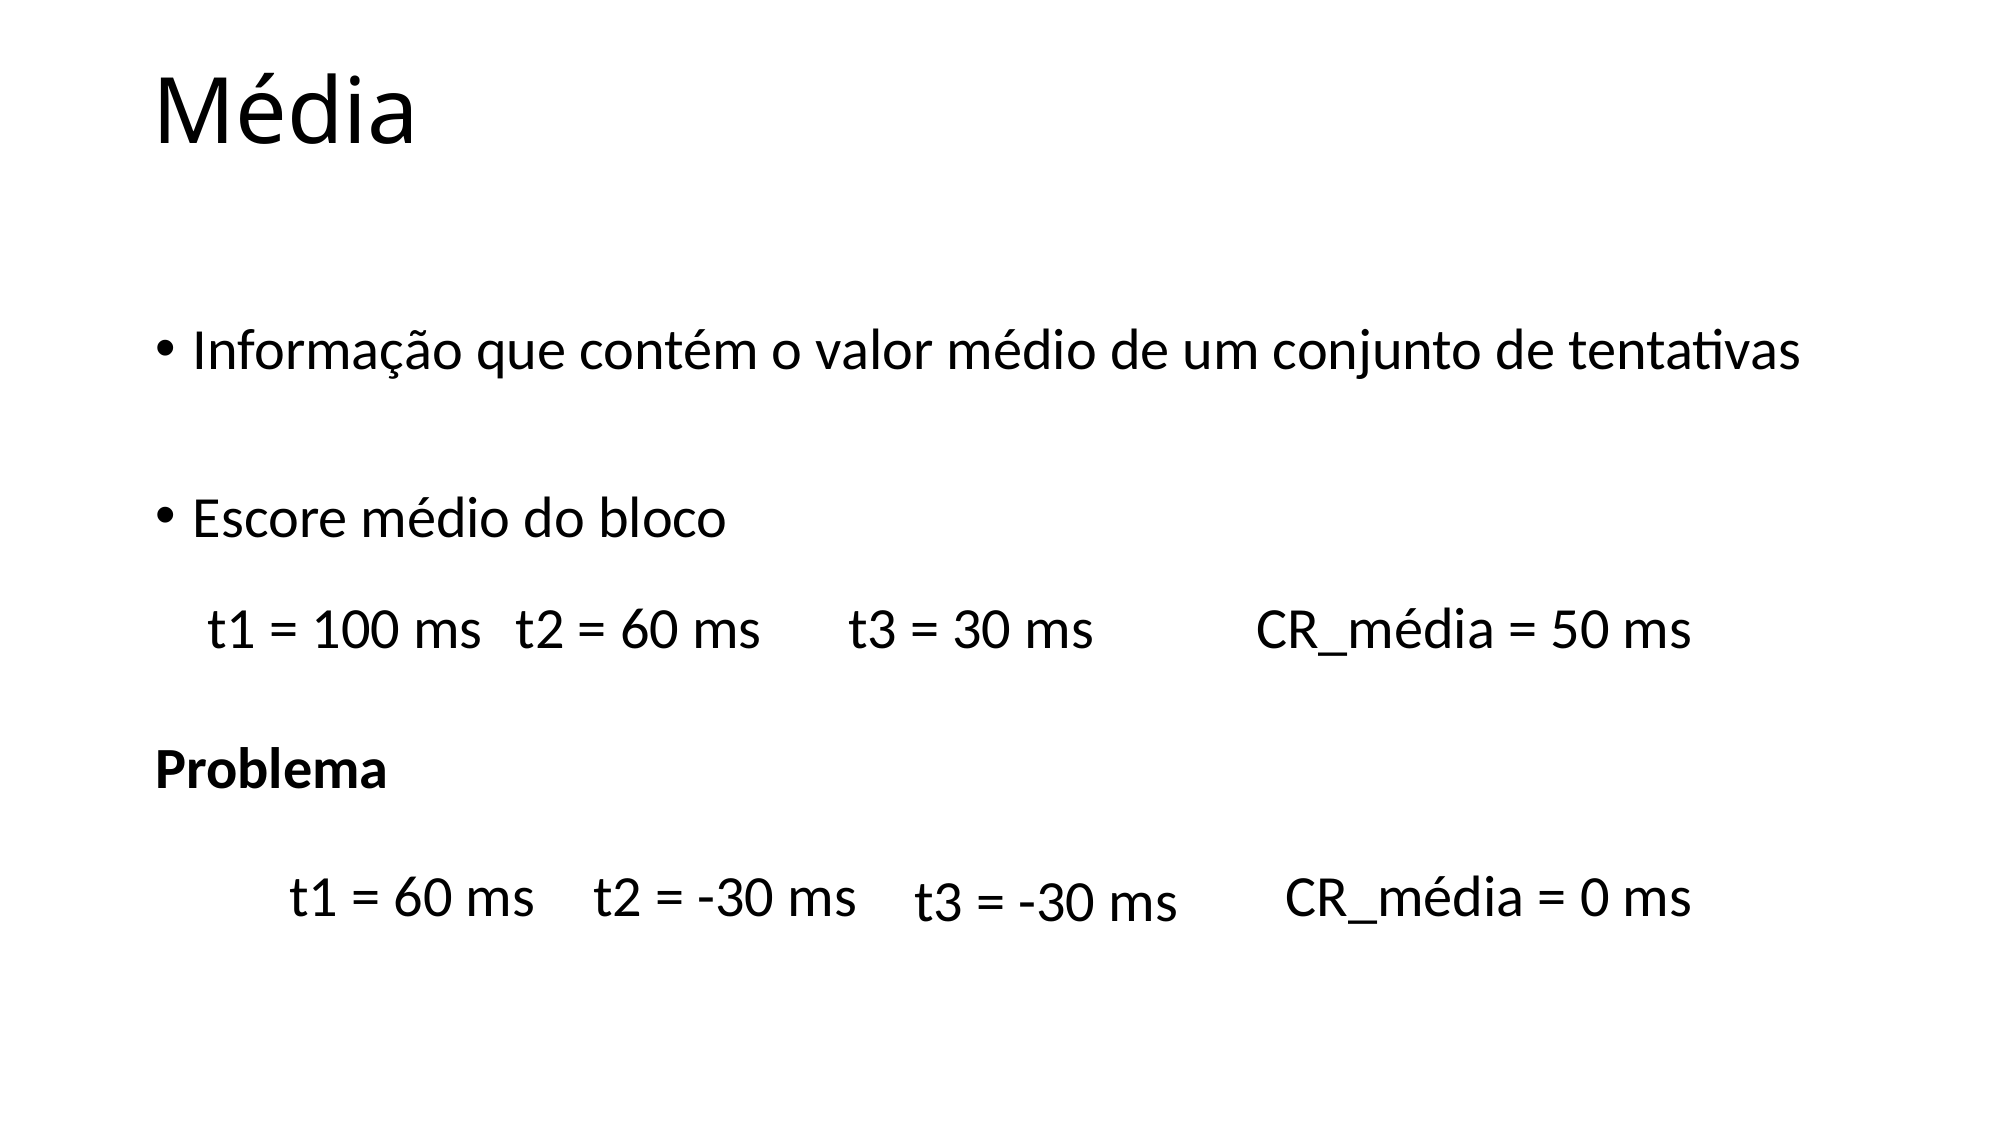

# Média
Informação que contém o valor médio de um conjunto de tentativas
Escore médio do bloco
Problema
t1 = 100 ms
t2 = 60 ms
t3 = 30 ms
CR_média = 50 ms
t1 = 60 ms
t2 = -30 ms
CR_média = 0 ms
t3 = -30 ms